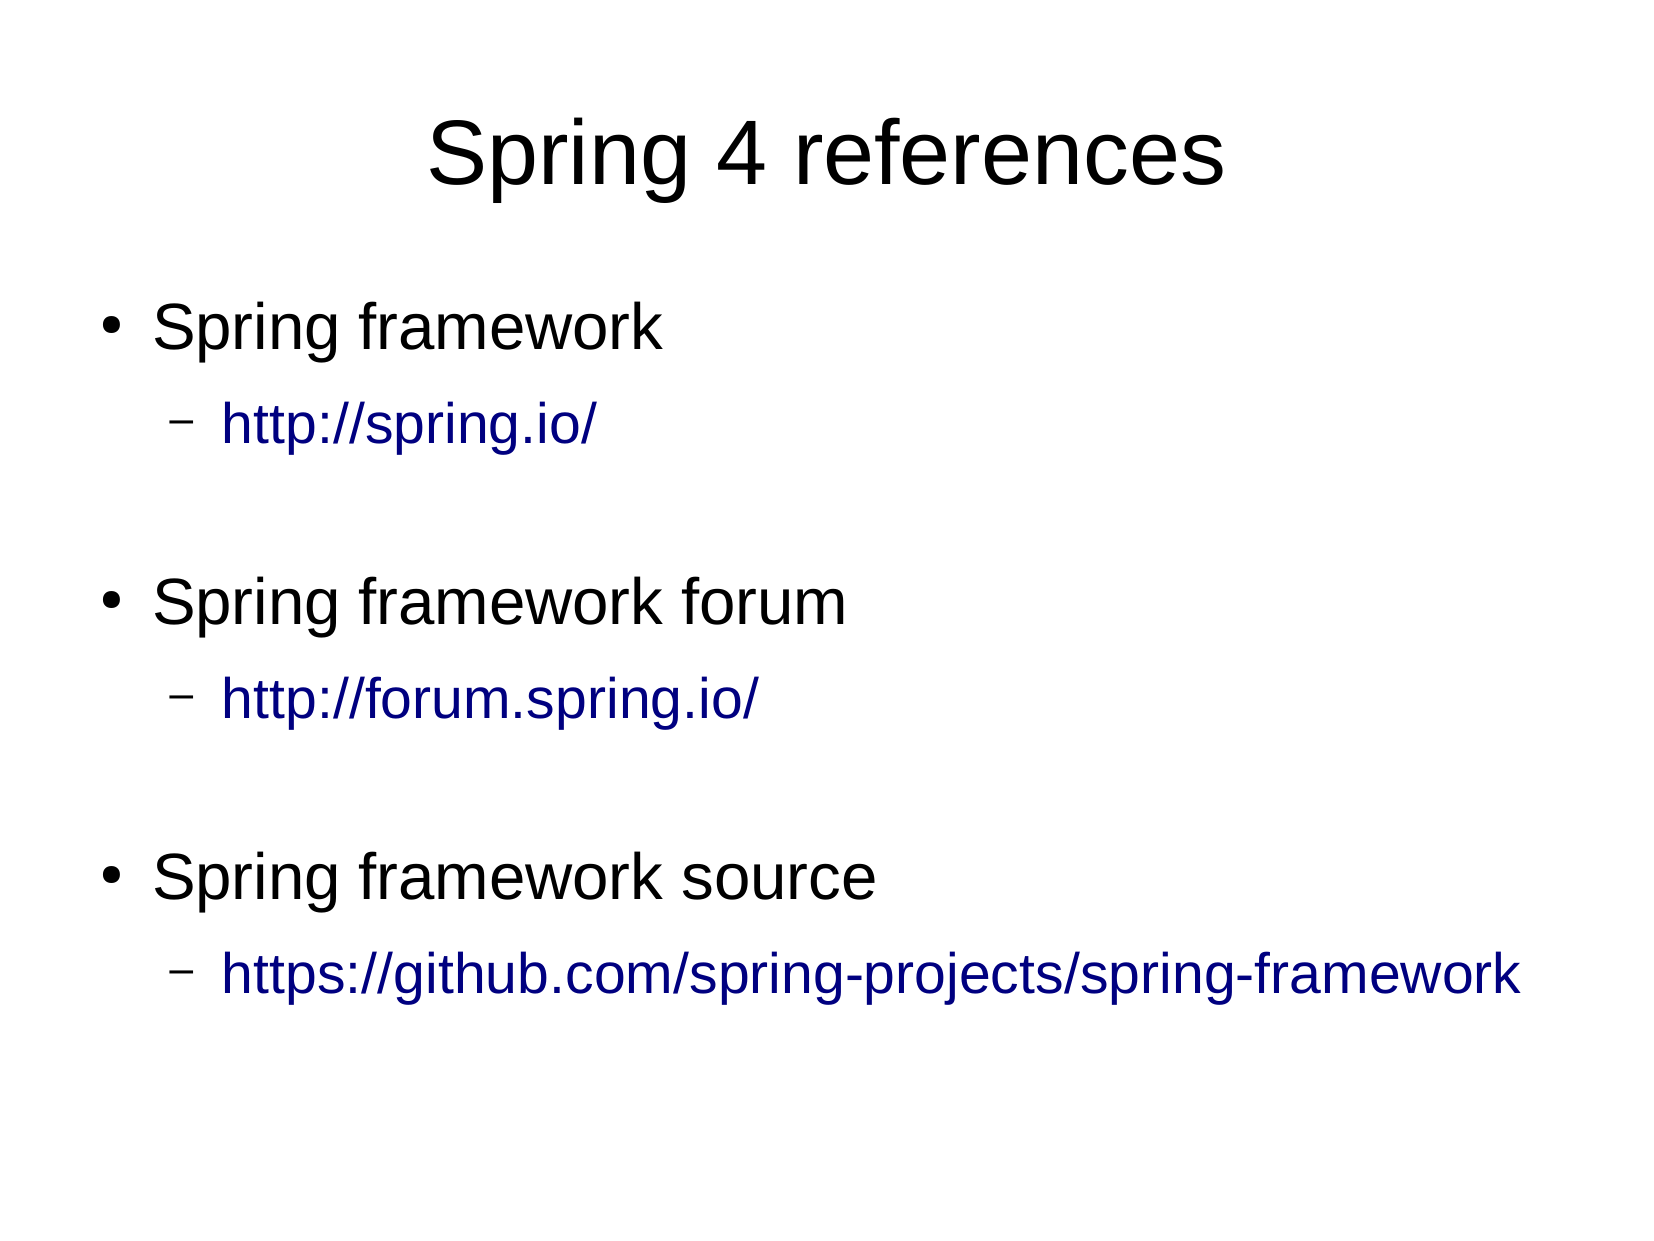

# Spring 4 references
Spring framework
http://spring.io/
Spring framework forum
http://forum.spring.io/
Spring framework source
https://github.com/spring-projects/spring-framework